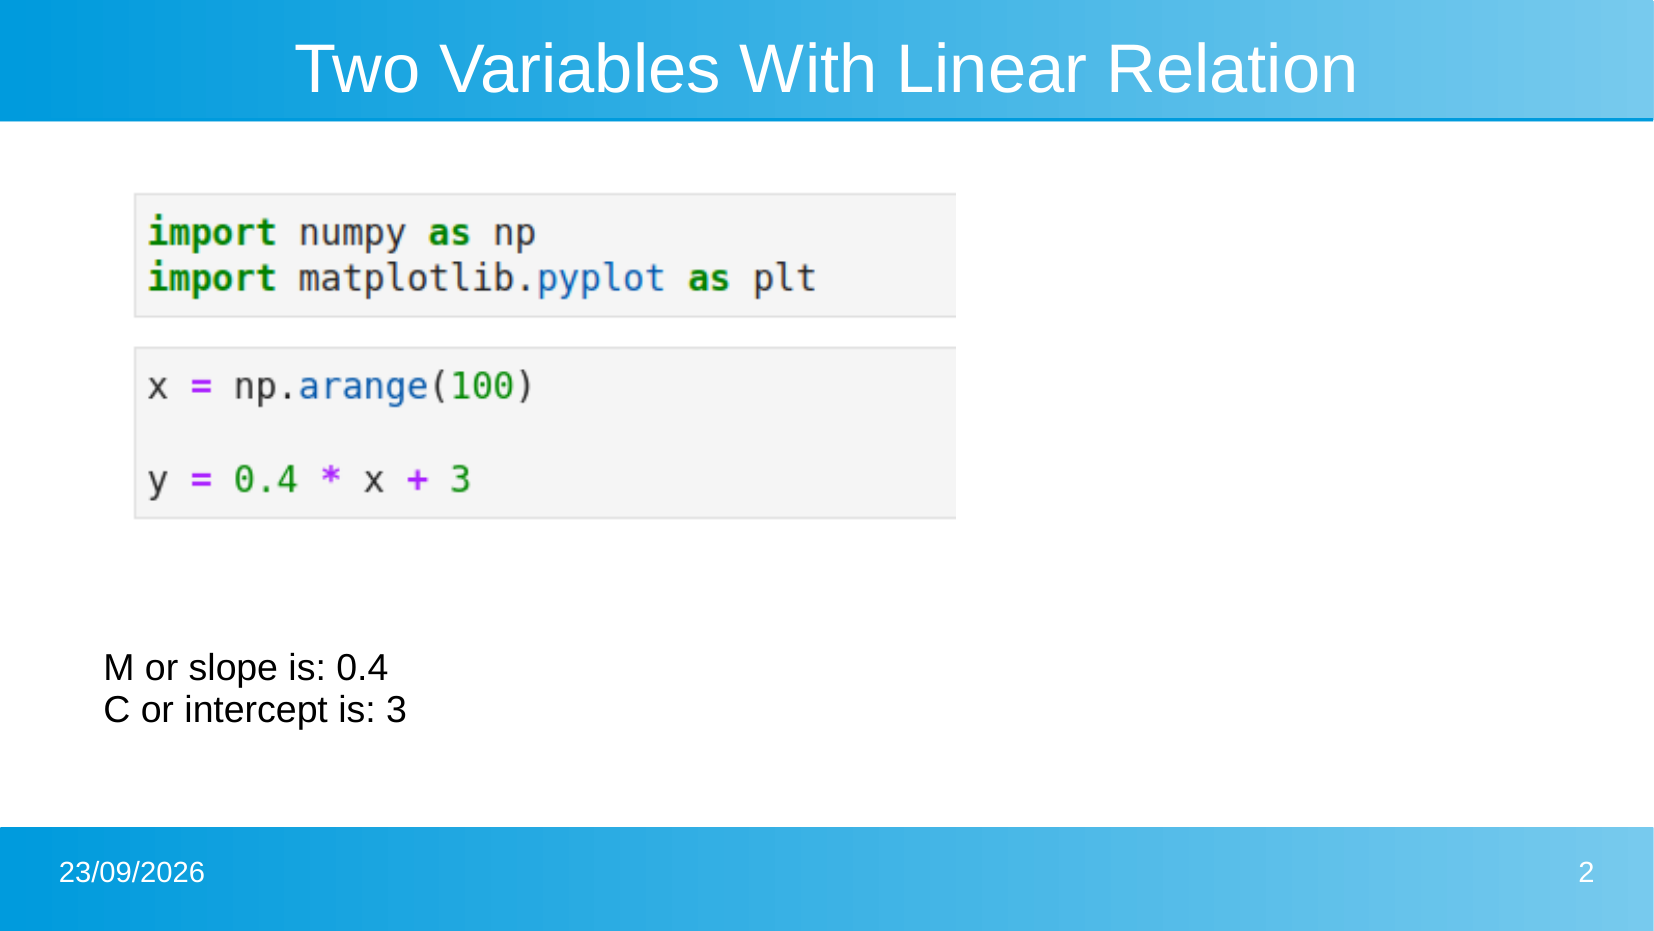

# Two Variables With Linear Relation
M or slope is: 0.4
C or intercept is: 3
2